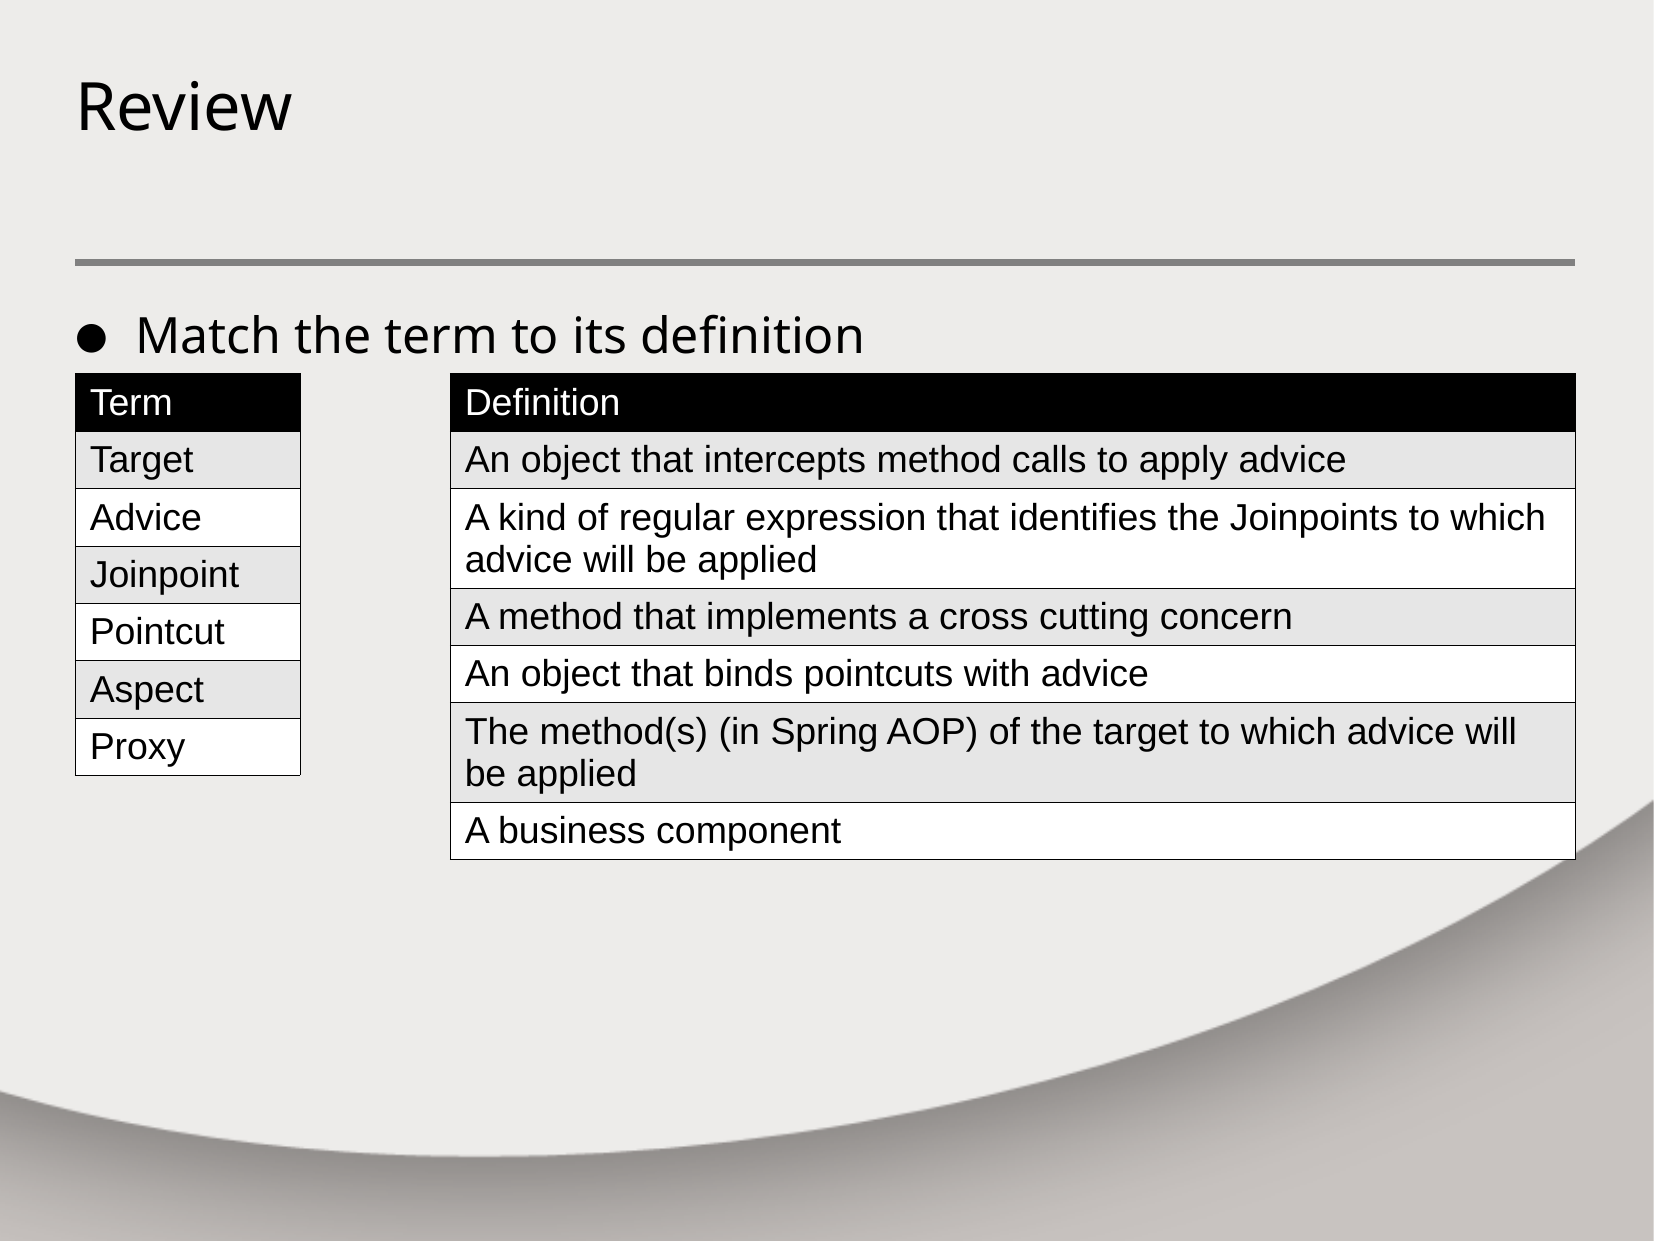

# Review
Match the term to its definition
| Term |
| --- |
| Target |
| Advice |
| Joinpoint |
| Pointcut |
| Aspect |
| Proxy |
| Definition |
| --- |
| An object that intercepts method calls to apply advice |
| A kind of regular expression that identifies the Joinpoints to which advice will be applied |
| A method that implements a cross cutting concern |
| An object that binds pointcuts with advice |
| The method(s) (in Spring AOP) of the target to which advice will be applied |
| A business component |